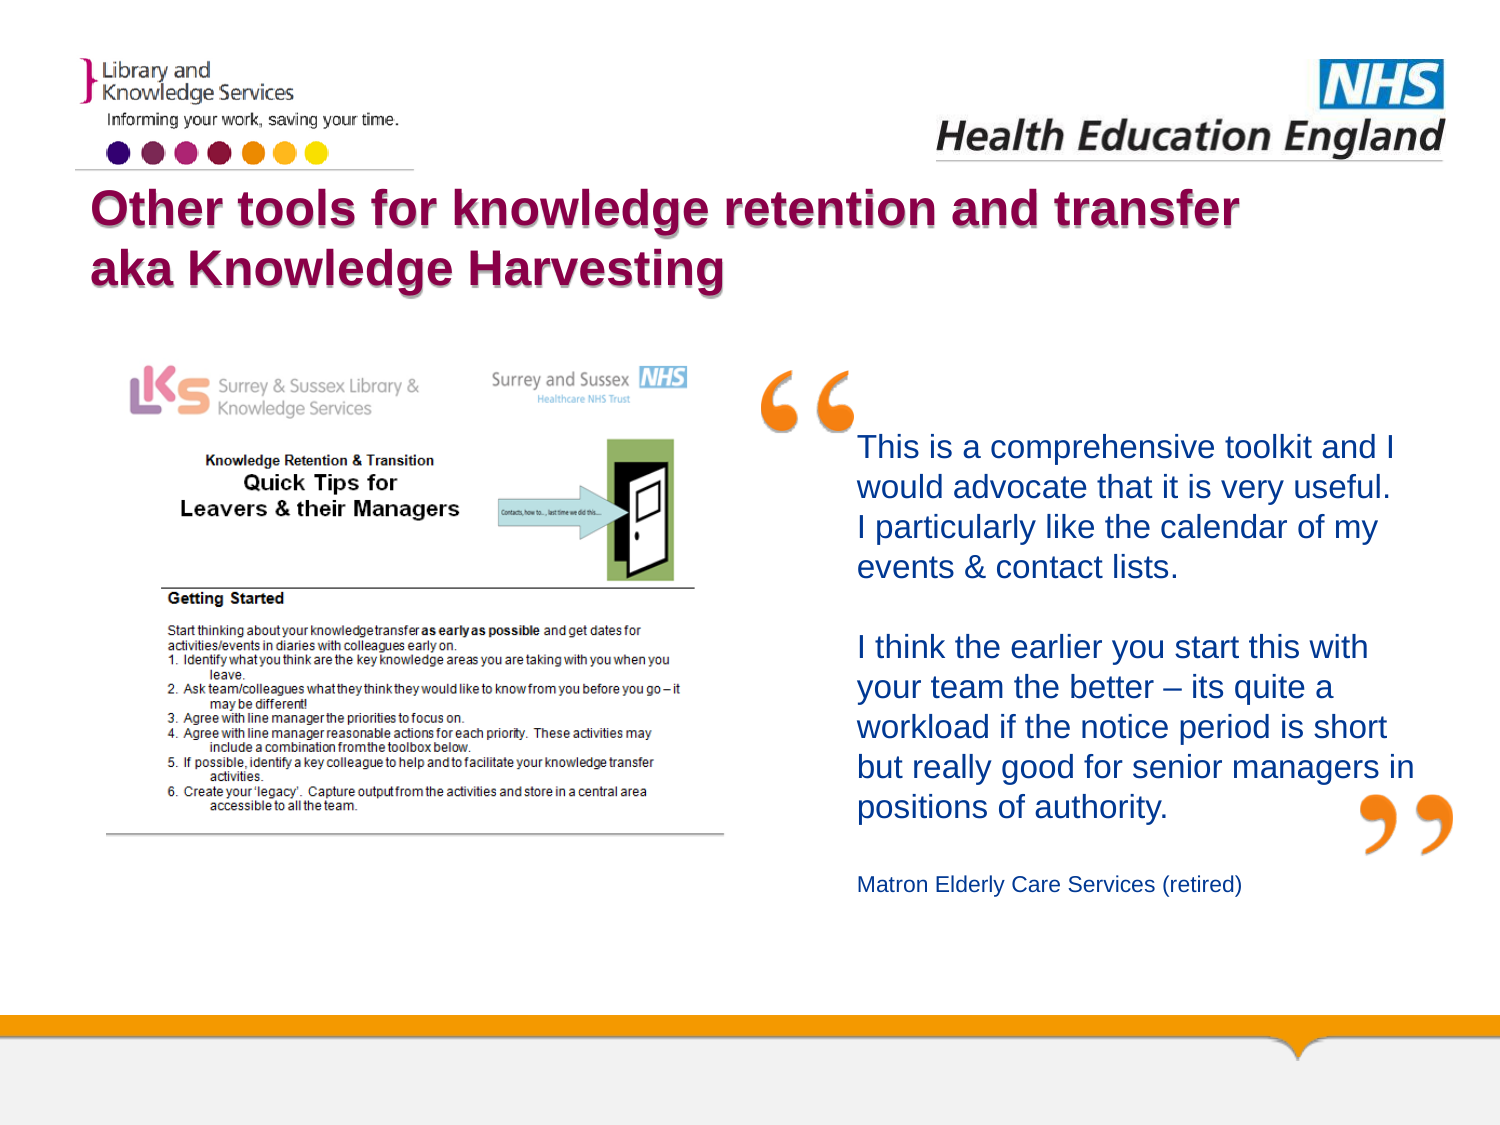

# Other tools for knowledge retention and transfer aka Knowledge Harvesting
This is a comprehensive toolkit and I would advocate that it is very useful. I particularly like the calendar of my events & contact lists.
I think the earlier you start this with your team the better – its quite a workload if the notice period is short but really good for senior managers in positions of authority.
Matron Elderly Care Services (retired)